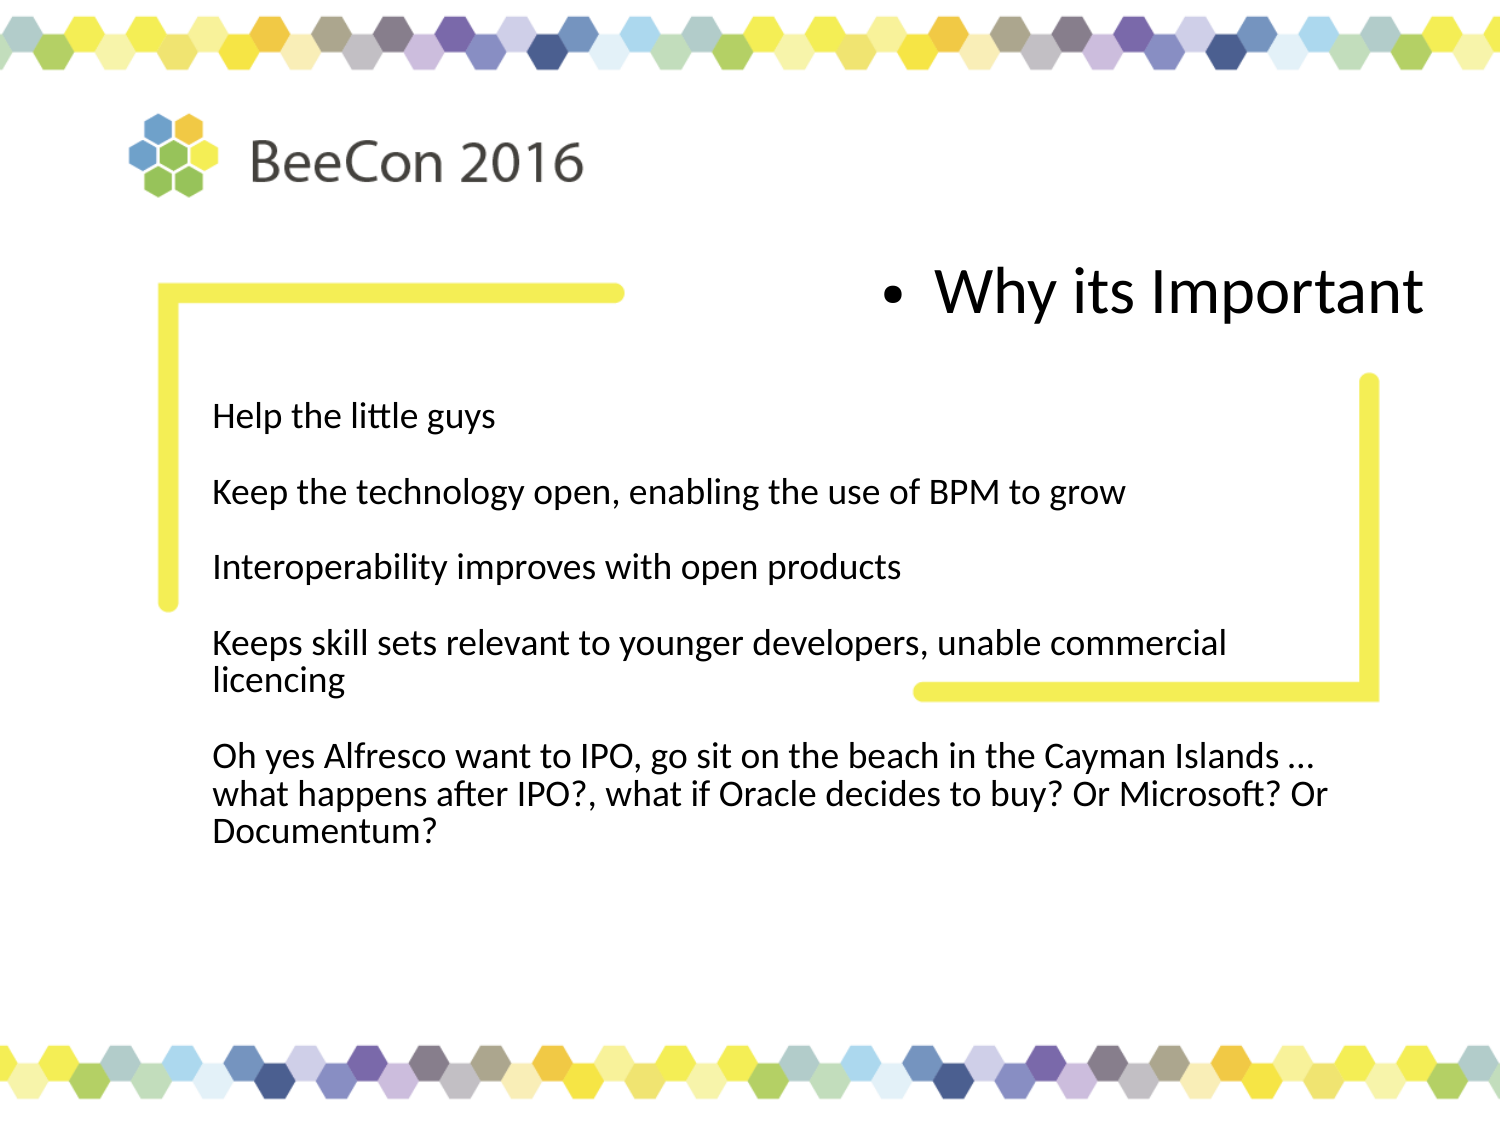

Why its Important
# Help the little guys Keep the technology open, enabling the use of BPM to grow Interoperability improves with open products Keeps skill sets relevant to younger developers, unable commercial licencing Oh yes Alfresco want to IPO, go sit on the beach in the Cayman Islands … what happens after IPO?, what if Oracle decides to buy? Or Microsoft? Or Documentum?